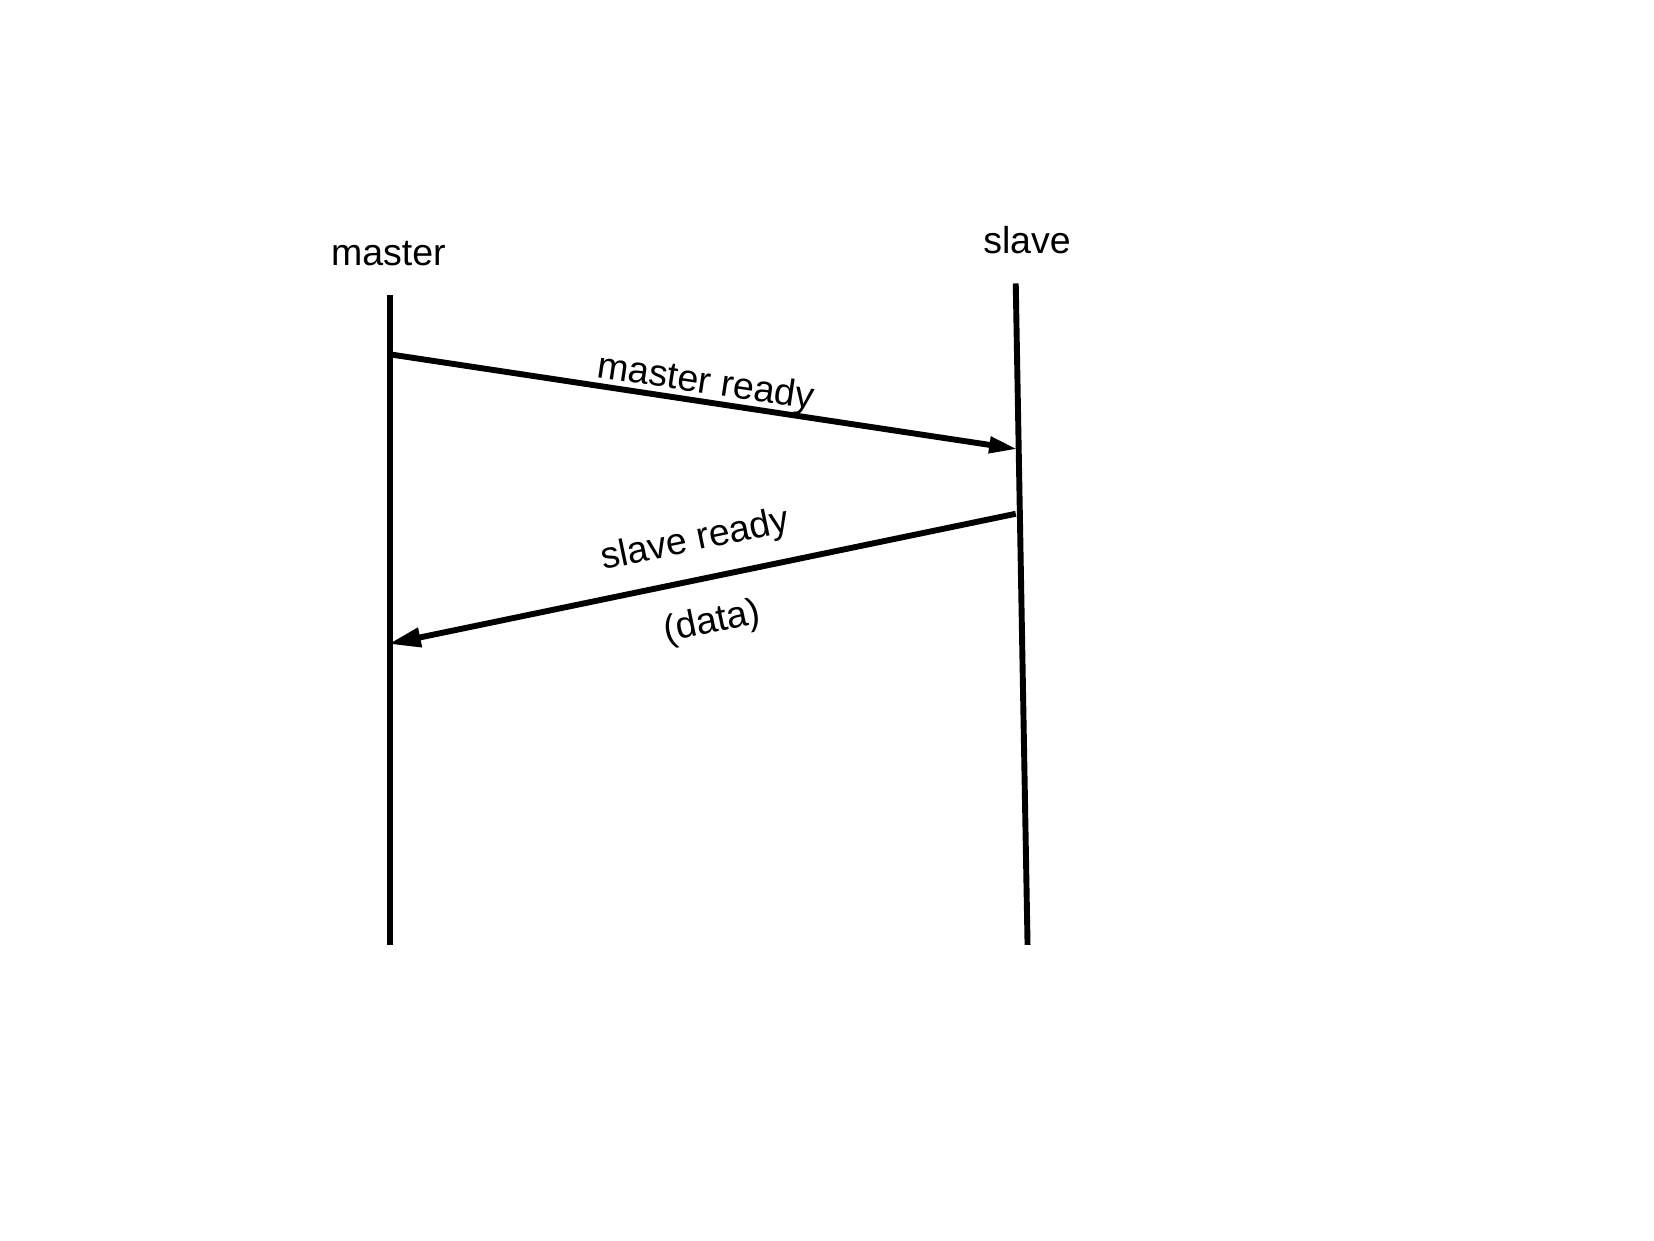

#
slave
master
master ready
slave ready
(data)